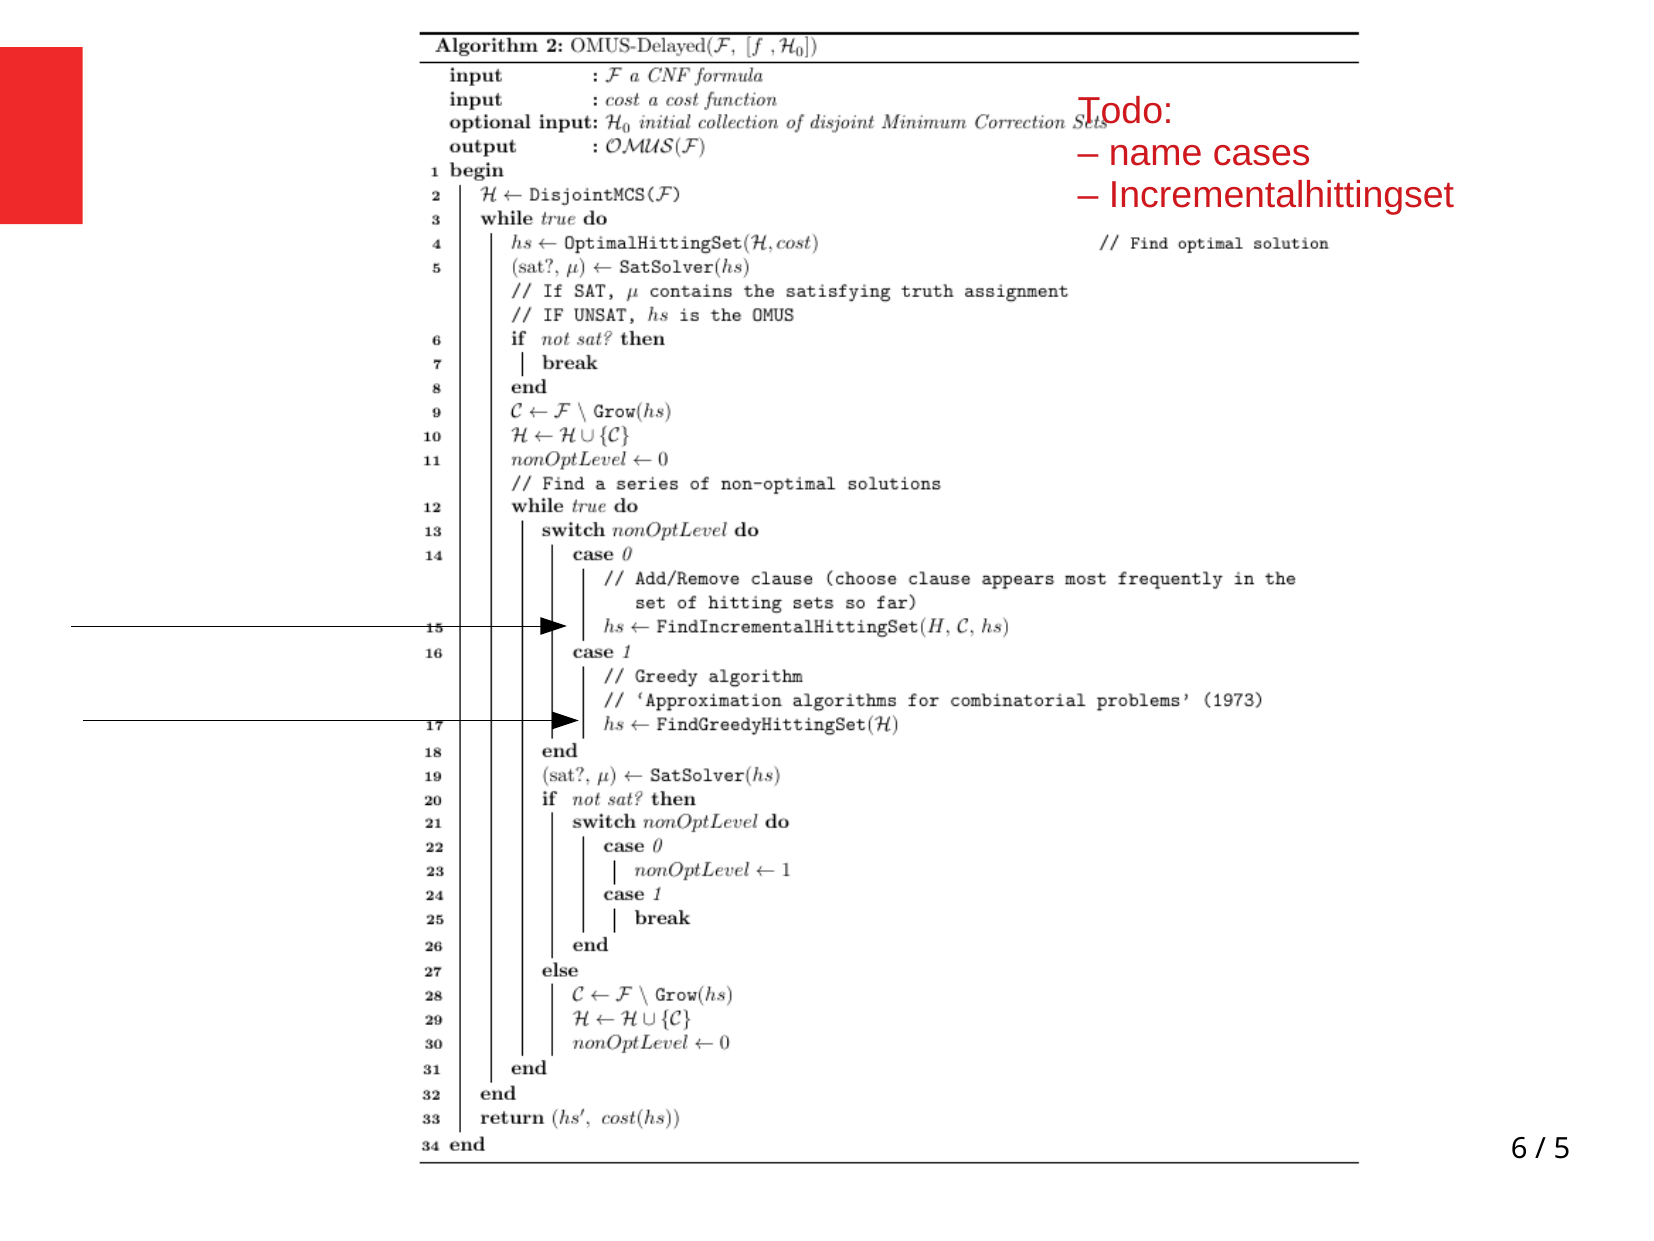

Todo:
– name cases
– Incrementalhittingset
6